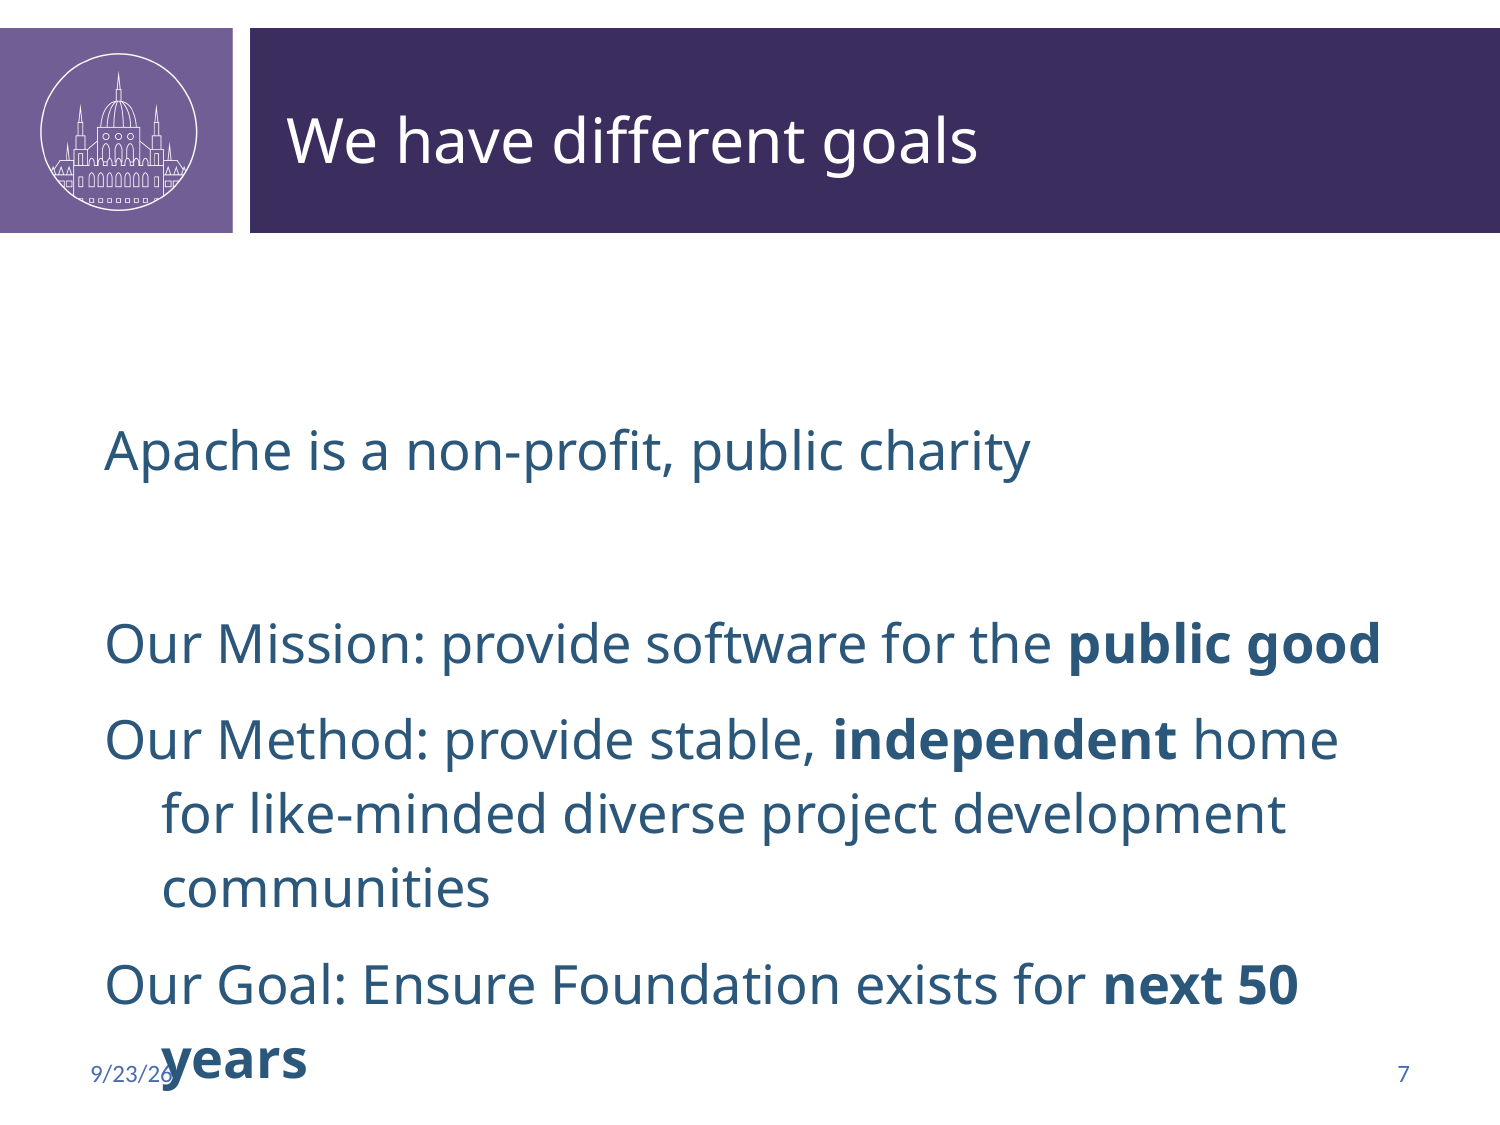

# We have different goals
Apache is a non-profit, public charity
Our Mission: provide software for the public good
Our Method: provide stable, independent home for like-minded diverse project development communities
Our Goal: Ensure Foundation exists for next 50 years